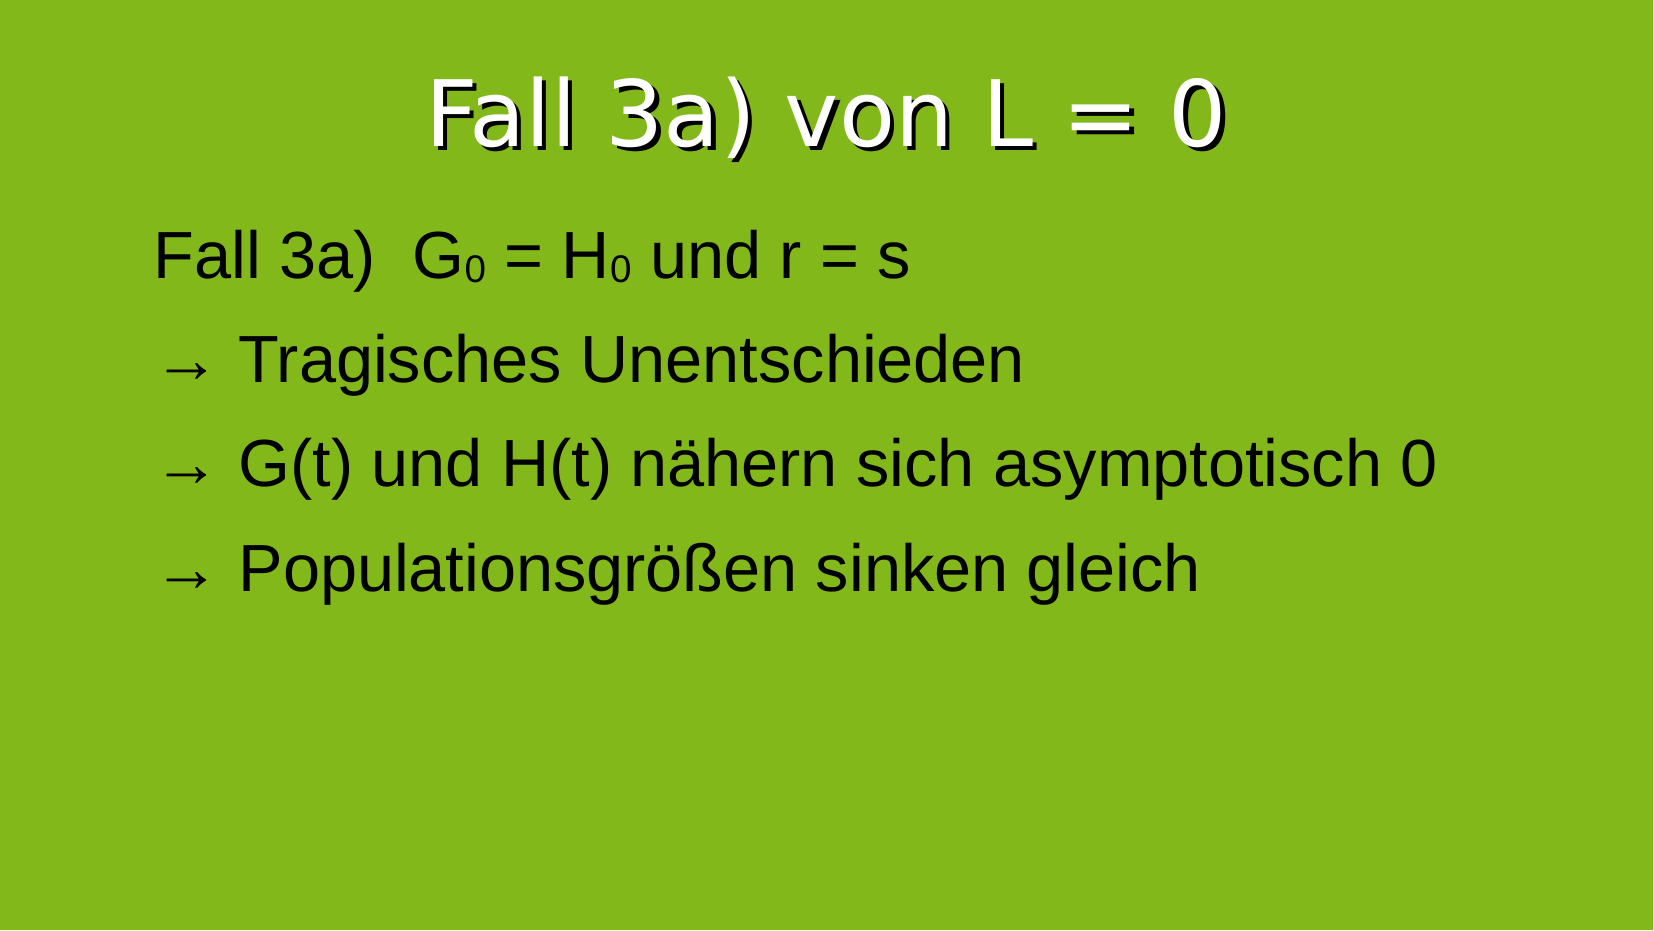

# Fall 3a) von L = 0
Fall 3a) G0 = H0 und r = s
→ Tragisches Unentschieden
→ G(t) und H(t) nähern sich asymptotisch 0
→ Populationsgrößen sinken gleich